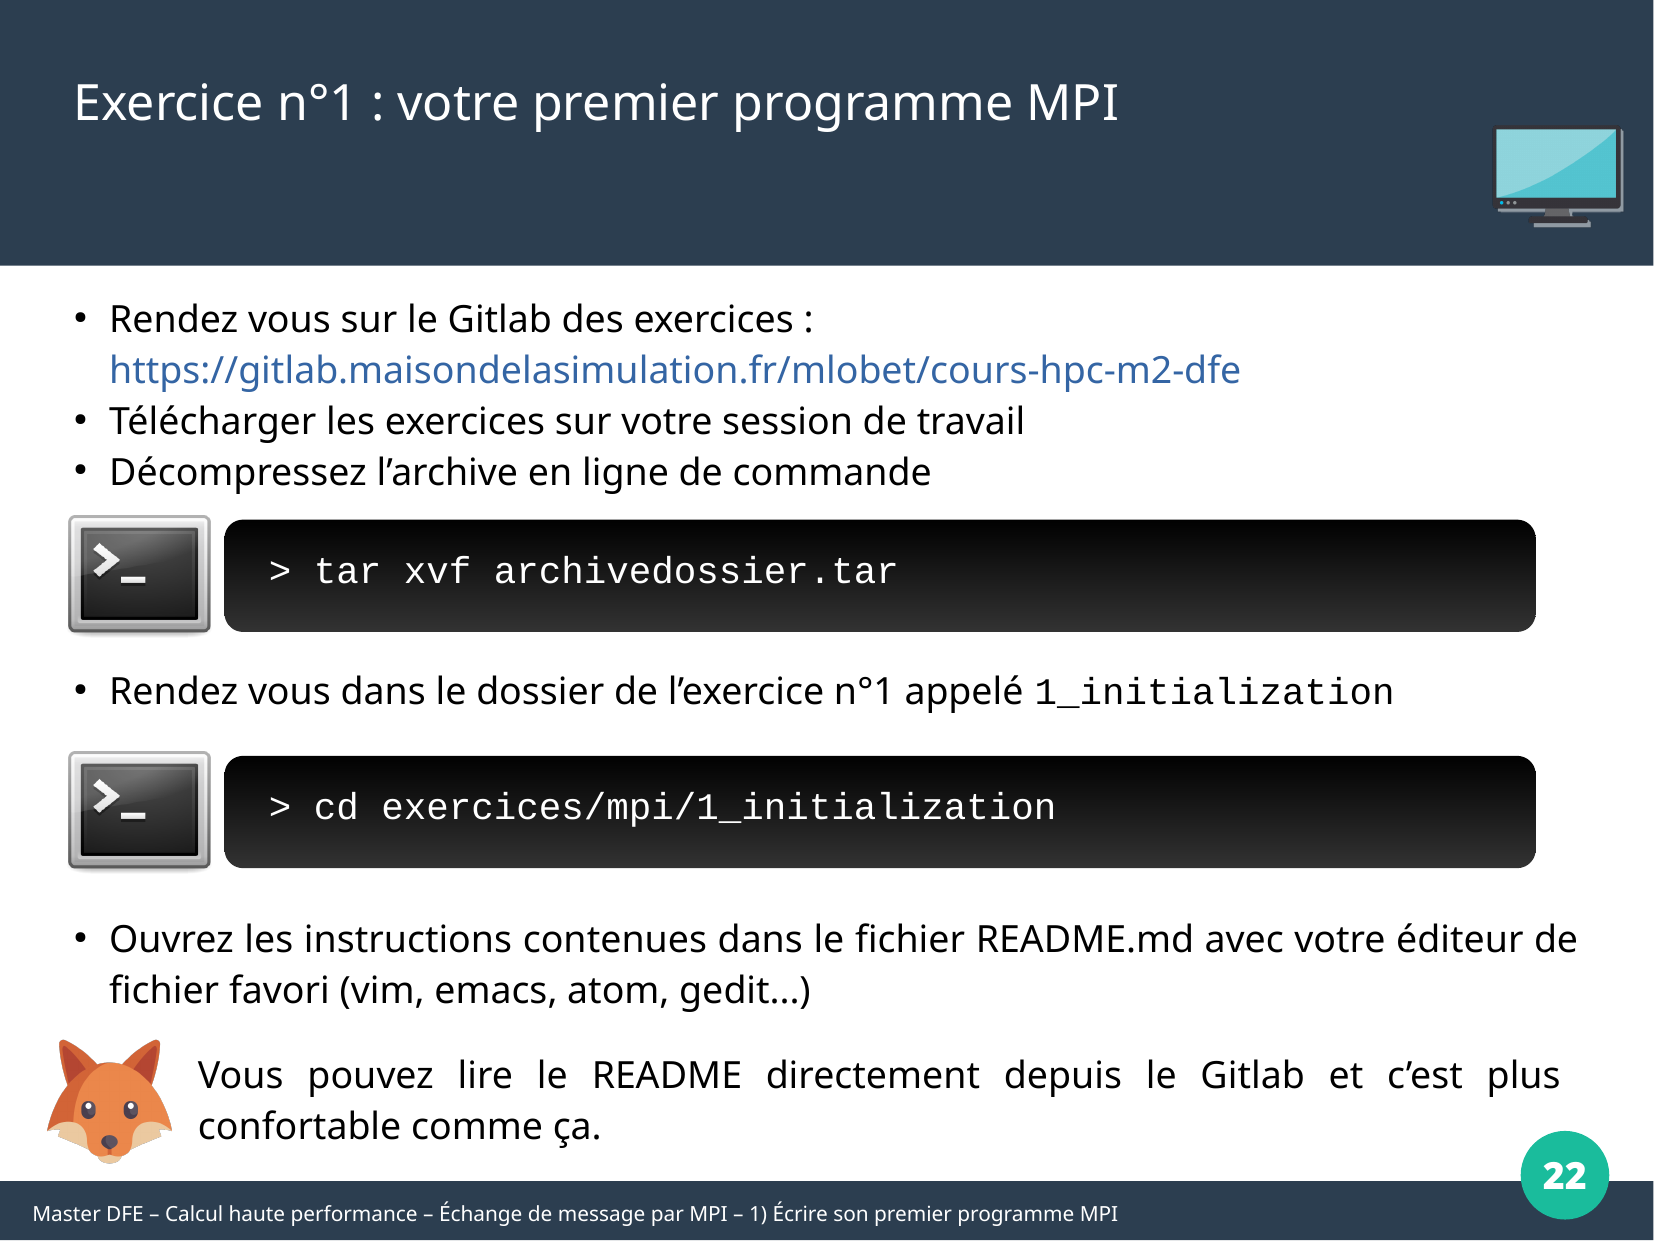

Exercice n°1 : votre premier programme MPI
Rendez vous sur le Gitlab des exercices : https://gitlab.maisondelasimulation.fr/mlobet/cours-hpc-m2-dfe
Télécharger les exercices sur votre session de travail
Décompressez l’archive en ligne de commande
> tar xvf archivedossier.tar
Rendez vous dans le dossier de l’exercice n°1 appelé 1_initialization
> cd exercices/mpi/1_initialization
Ouvrez les instructions contenues dans le fichier README.md avec votre éditeur de fichier favori (vim, emacs, atom, gedit...)
Vous pouvez lire le README directement depuis le Gitlab et c’est plus confortable comme ça.
22
Master DFE – Calcul haute performance – Échange de message par MPI – 1) Écrire son premier programme MPI